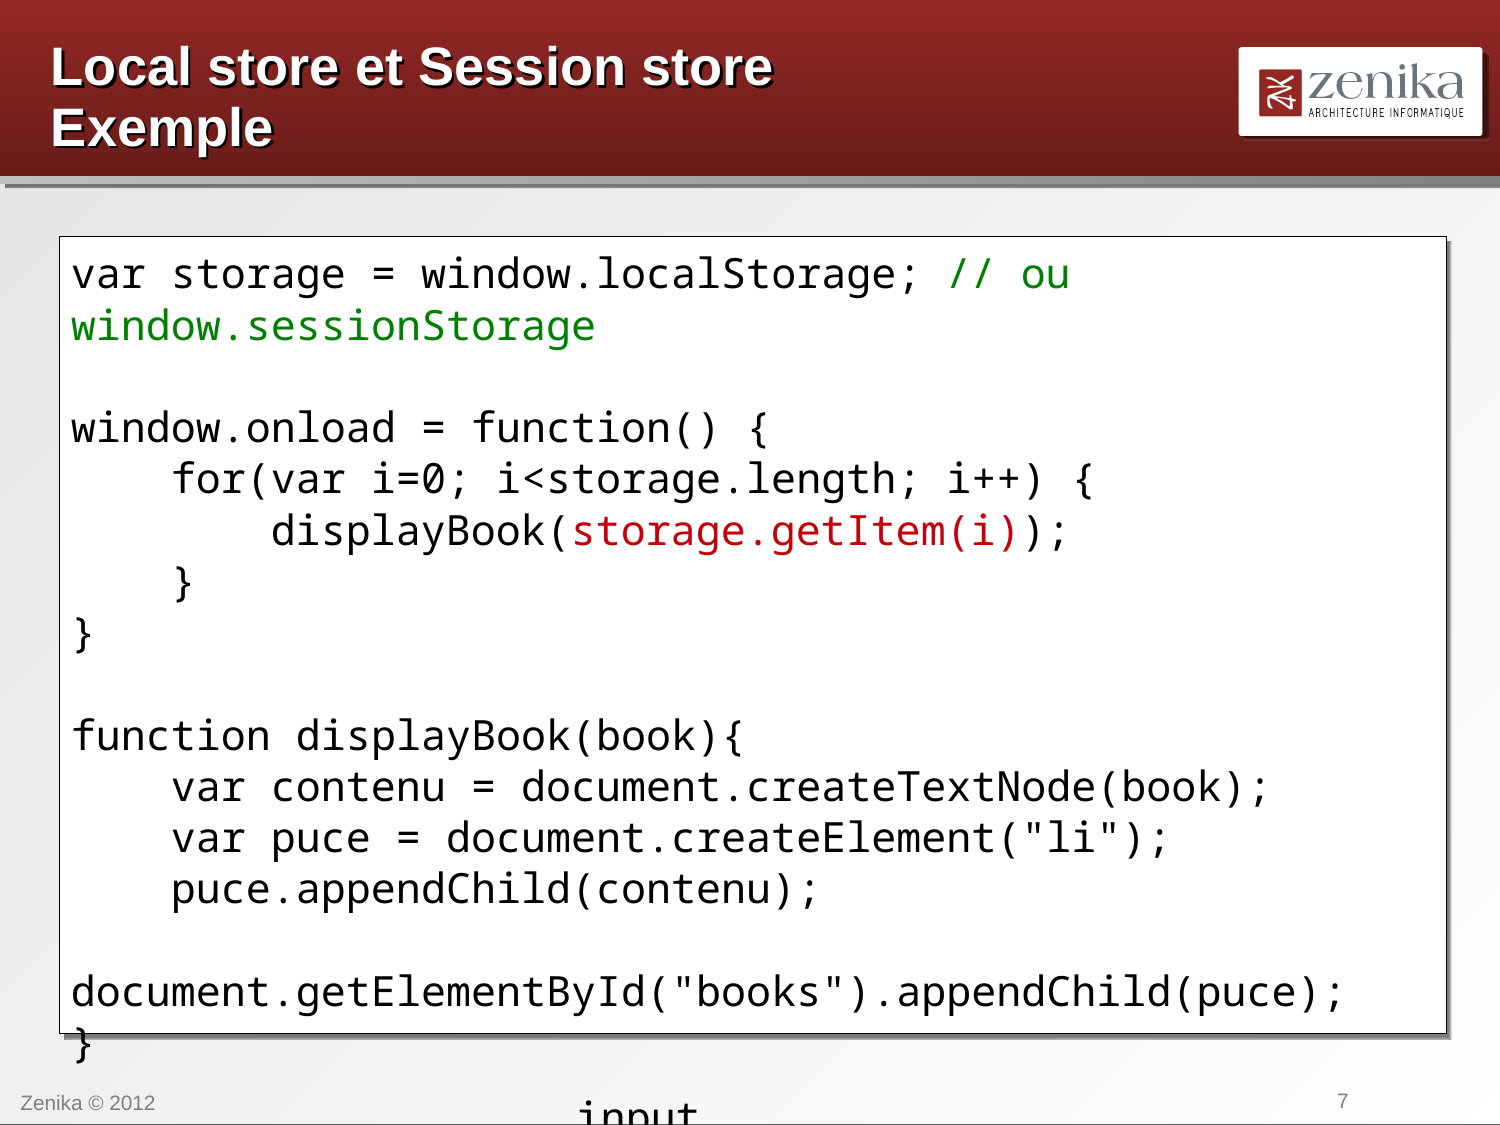

# Local store et Session store Exemple
var storage = window.localStorage; // ou window.sessionStorage
window.onload = function() {
 for(var i=0; i<storage.length; i++) {
 displayBook(storage.getItem(i));
 }
}
function displayBook(book){
 var contenu = document.createTextNode(book);
 var puce = document.createElement("li");
 puce.appendChild(contenu);
 document.getElementById("books").appendChild(puce);
}
function saveBook() {
 var book = document.getElementById("bookName").value;
 storage.setItem(storage.length, book);
 displayBook(book);
}